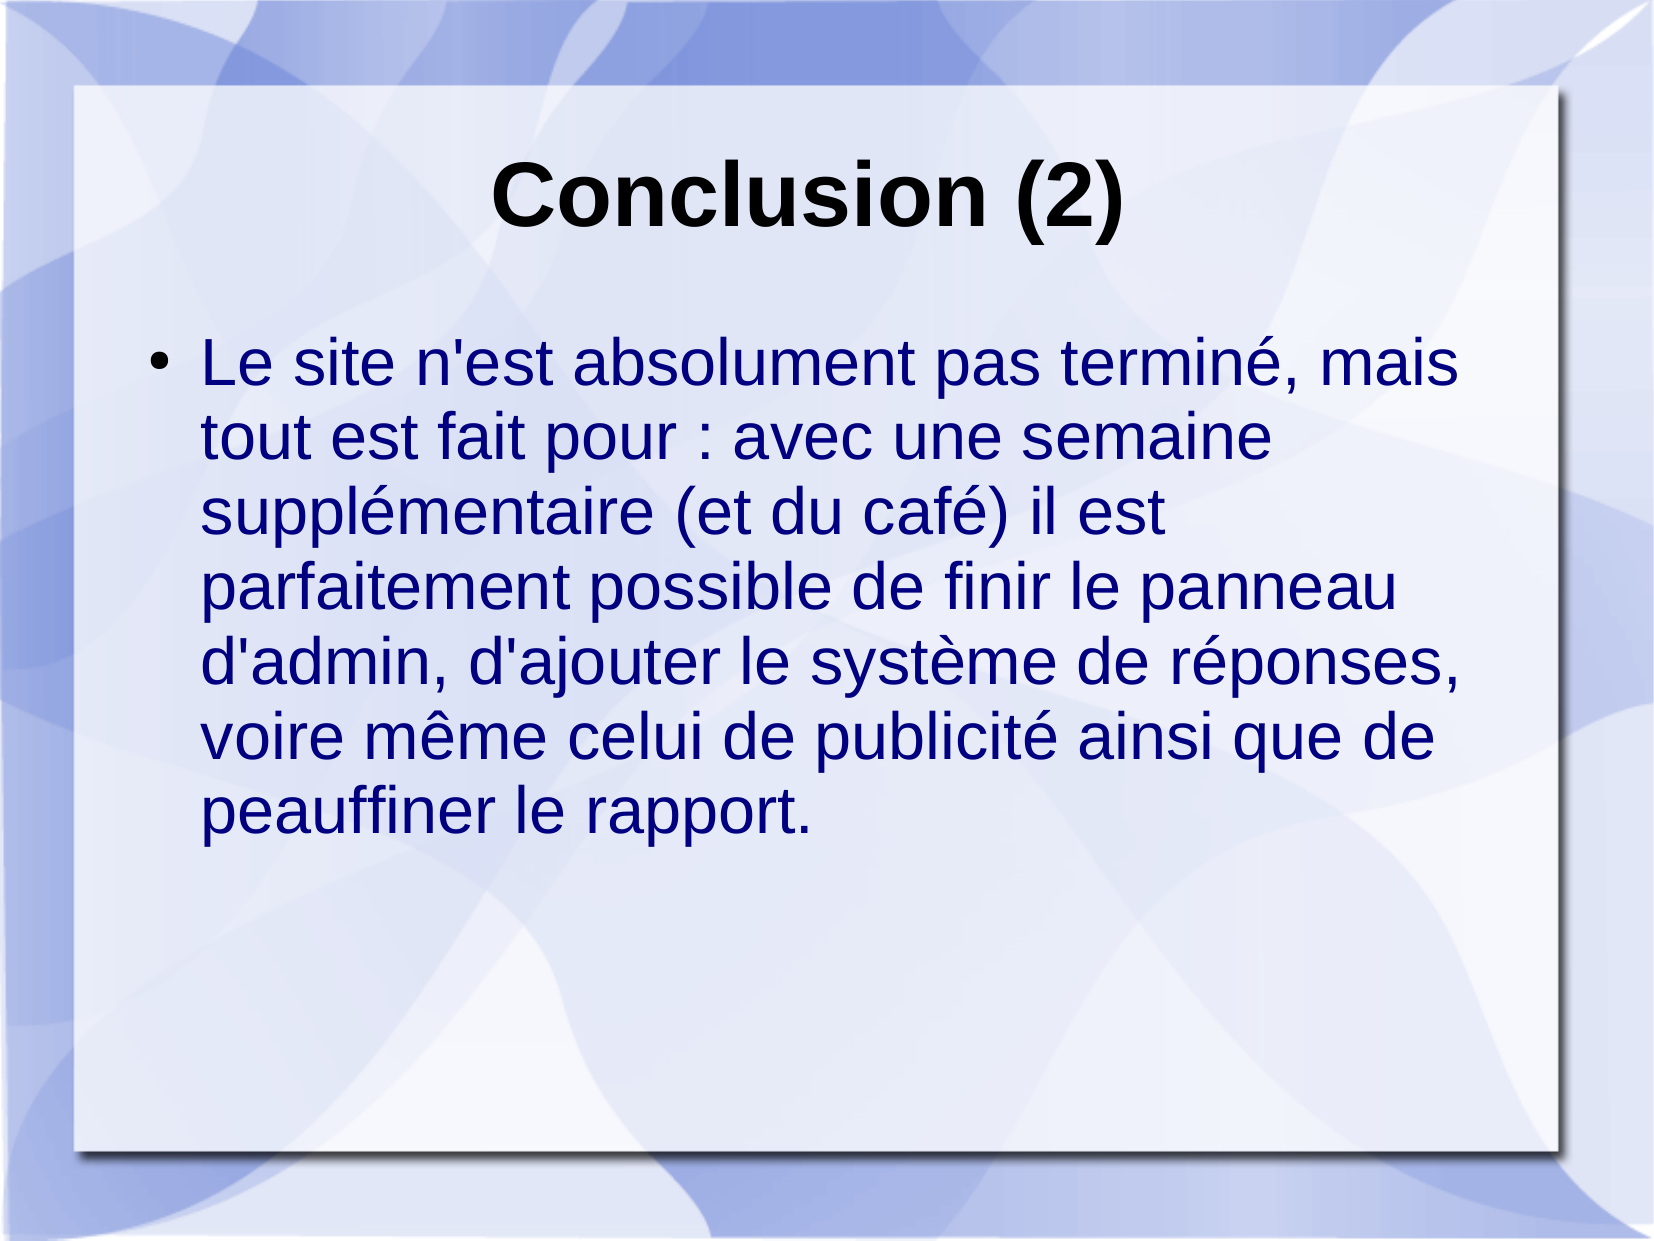

# Conclusion (2)
Le site n'est absolument pas terminé, mais tout est fait pour : avec une semaine supplémentaire (et du café) il est parfaitement possible de finir le panneau d'admin, d'ajouter le système de réponses, voire même celui de publicité ainsi que de peauffiner le rapport.